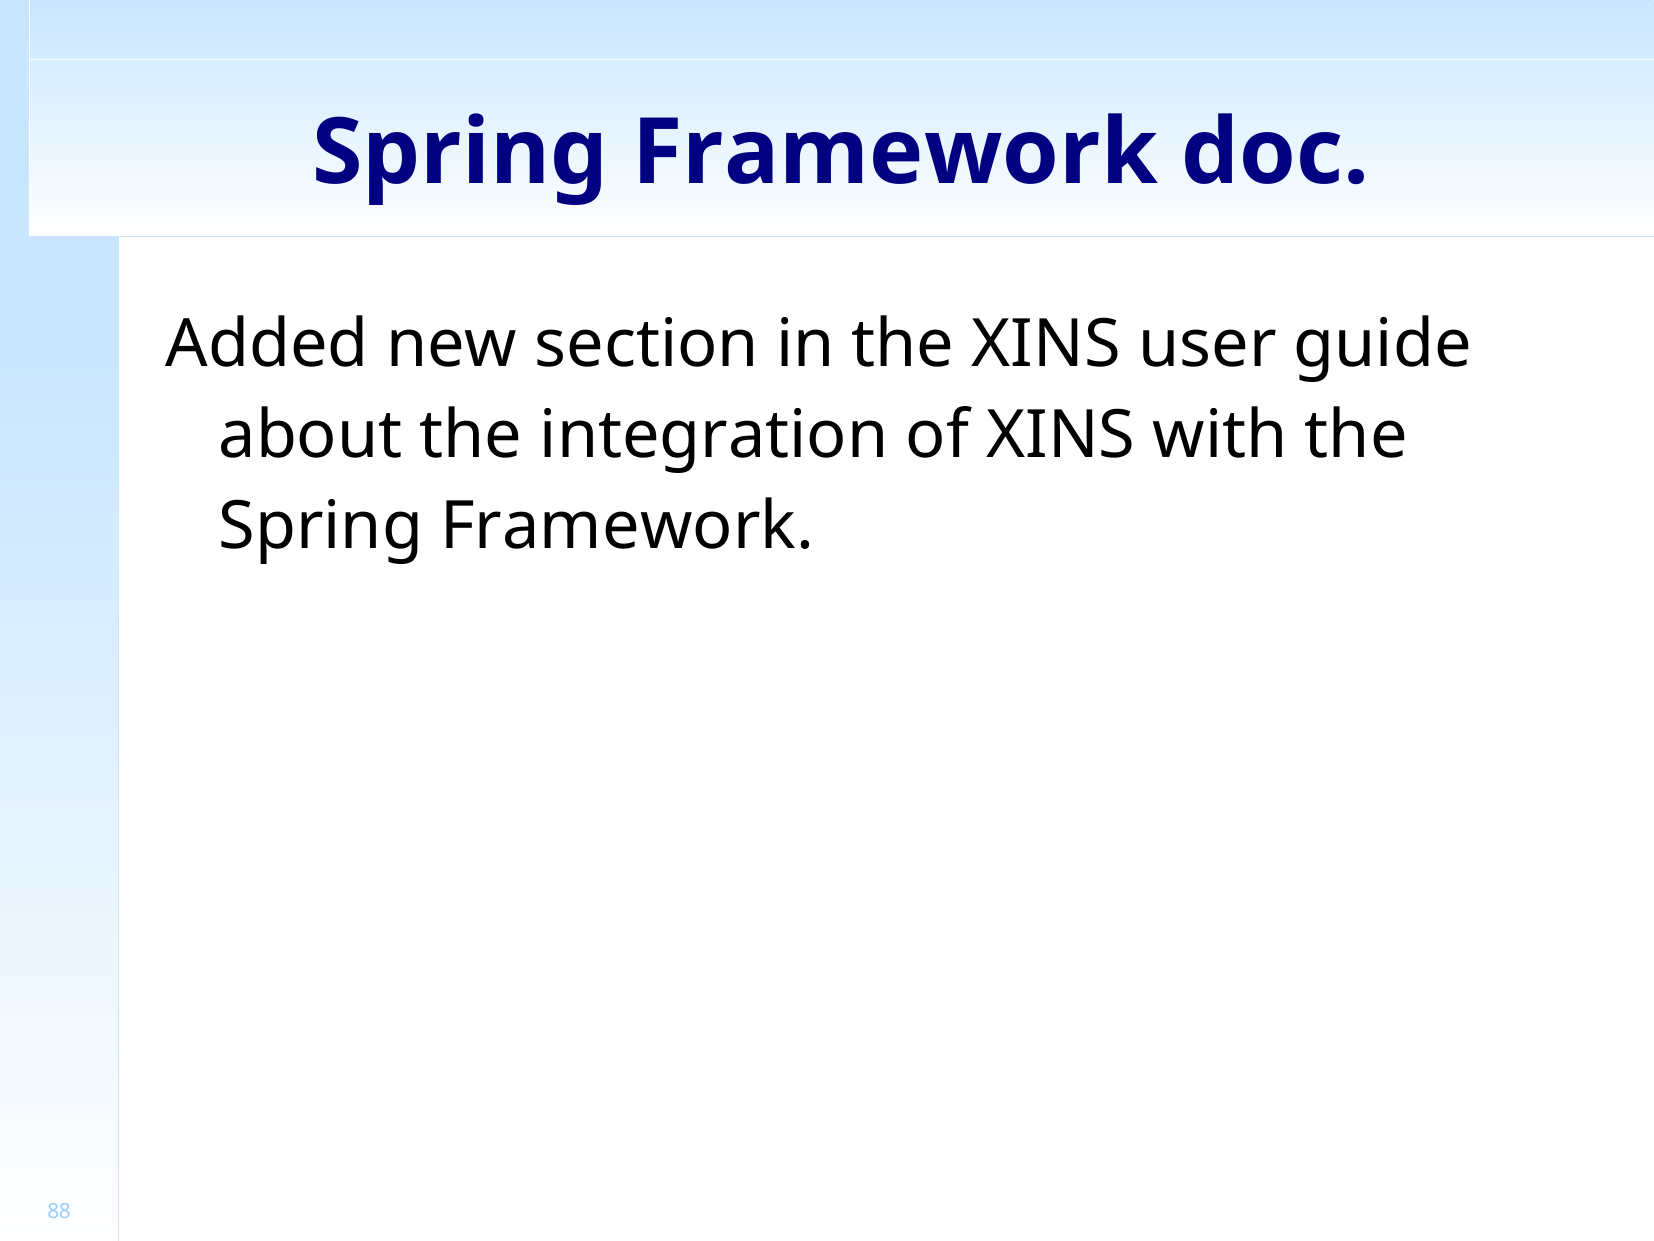

# Spring Framework doc.
Added new section in the XINS user guide about the integration of XINS with the Spring Framework.